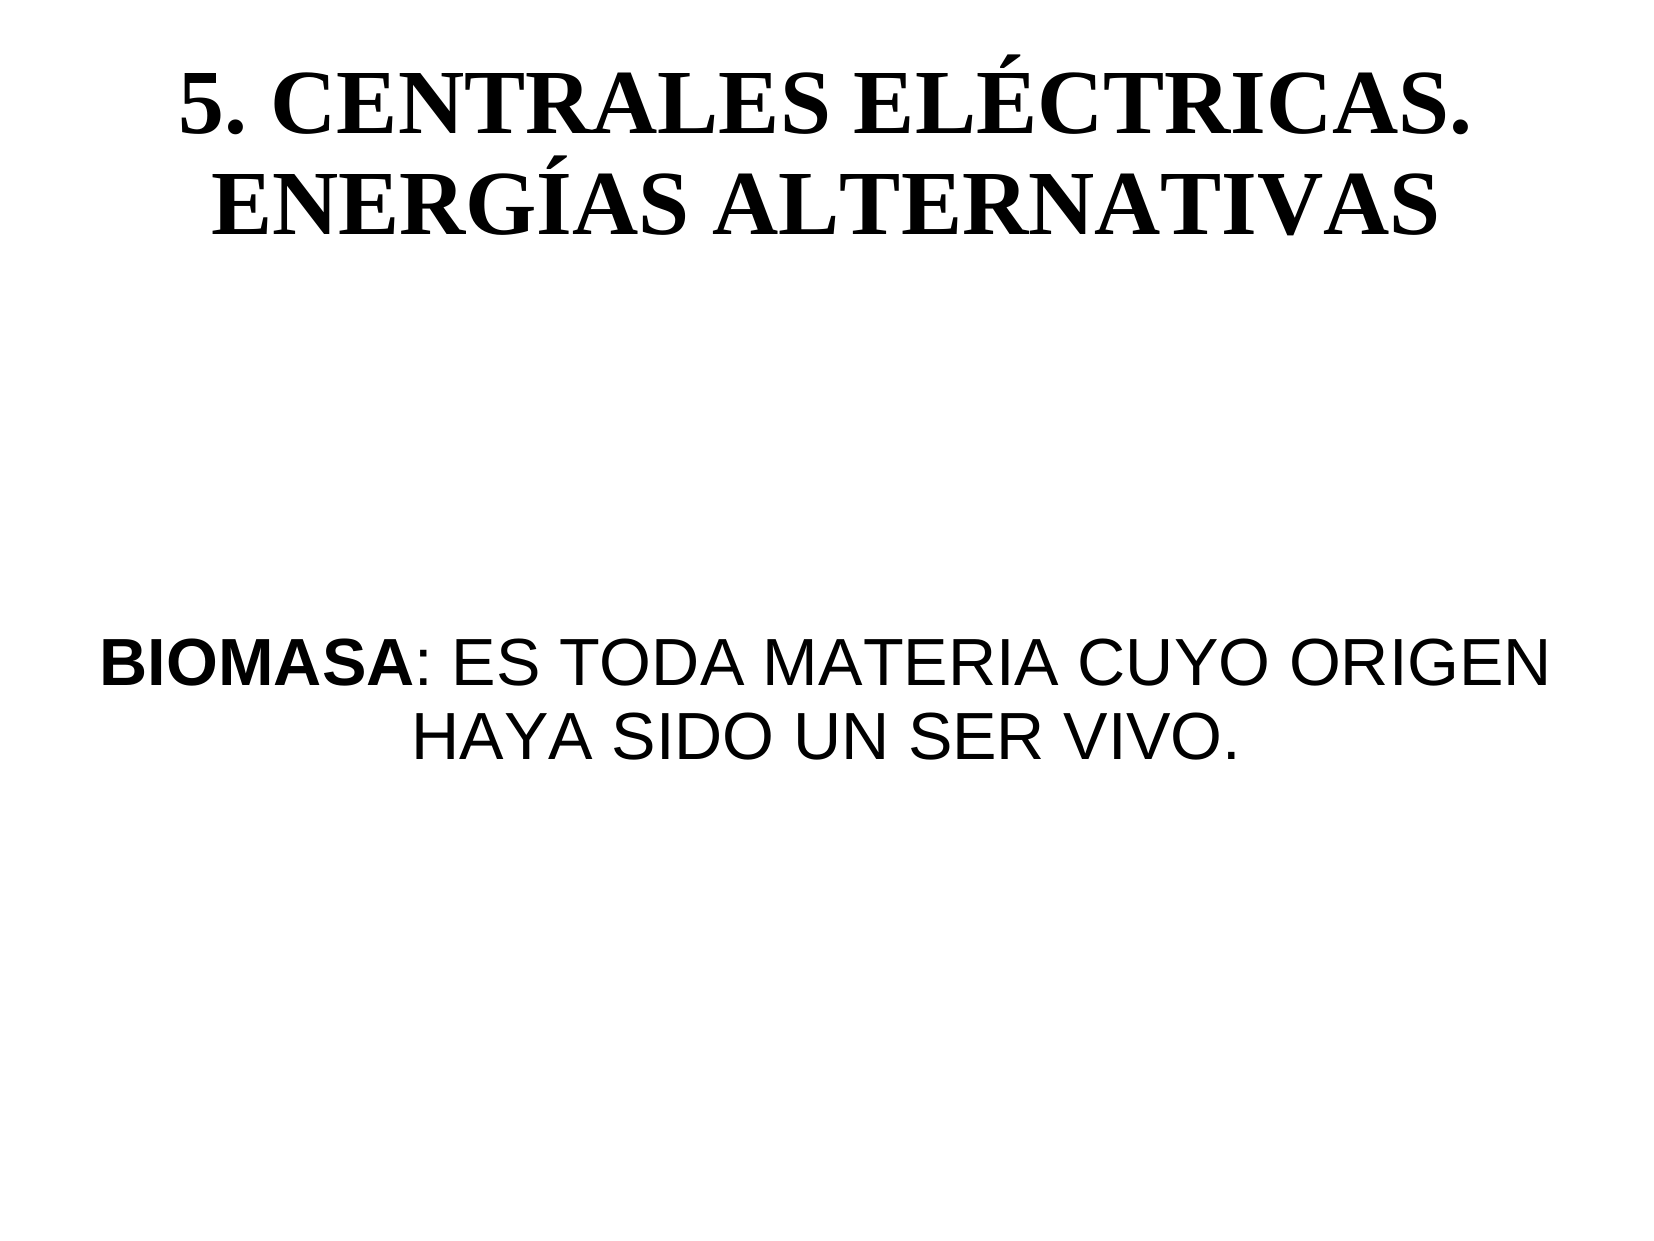

# 5. CENTRALES ELÉCTRICAS. ENERGÍAS ALTERNATIVAS
BIOMASA: ES TODA MATERIA CUYO ORIGEN HAYA SIDO UN SER VIVO.